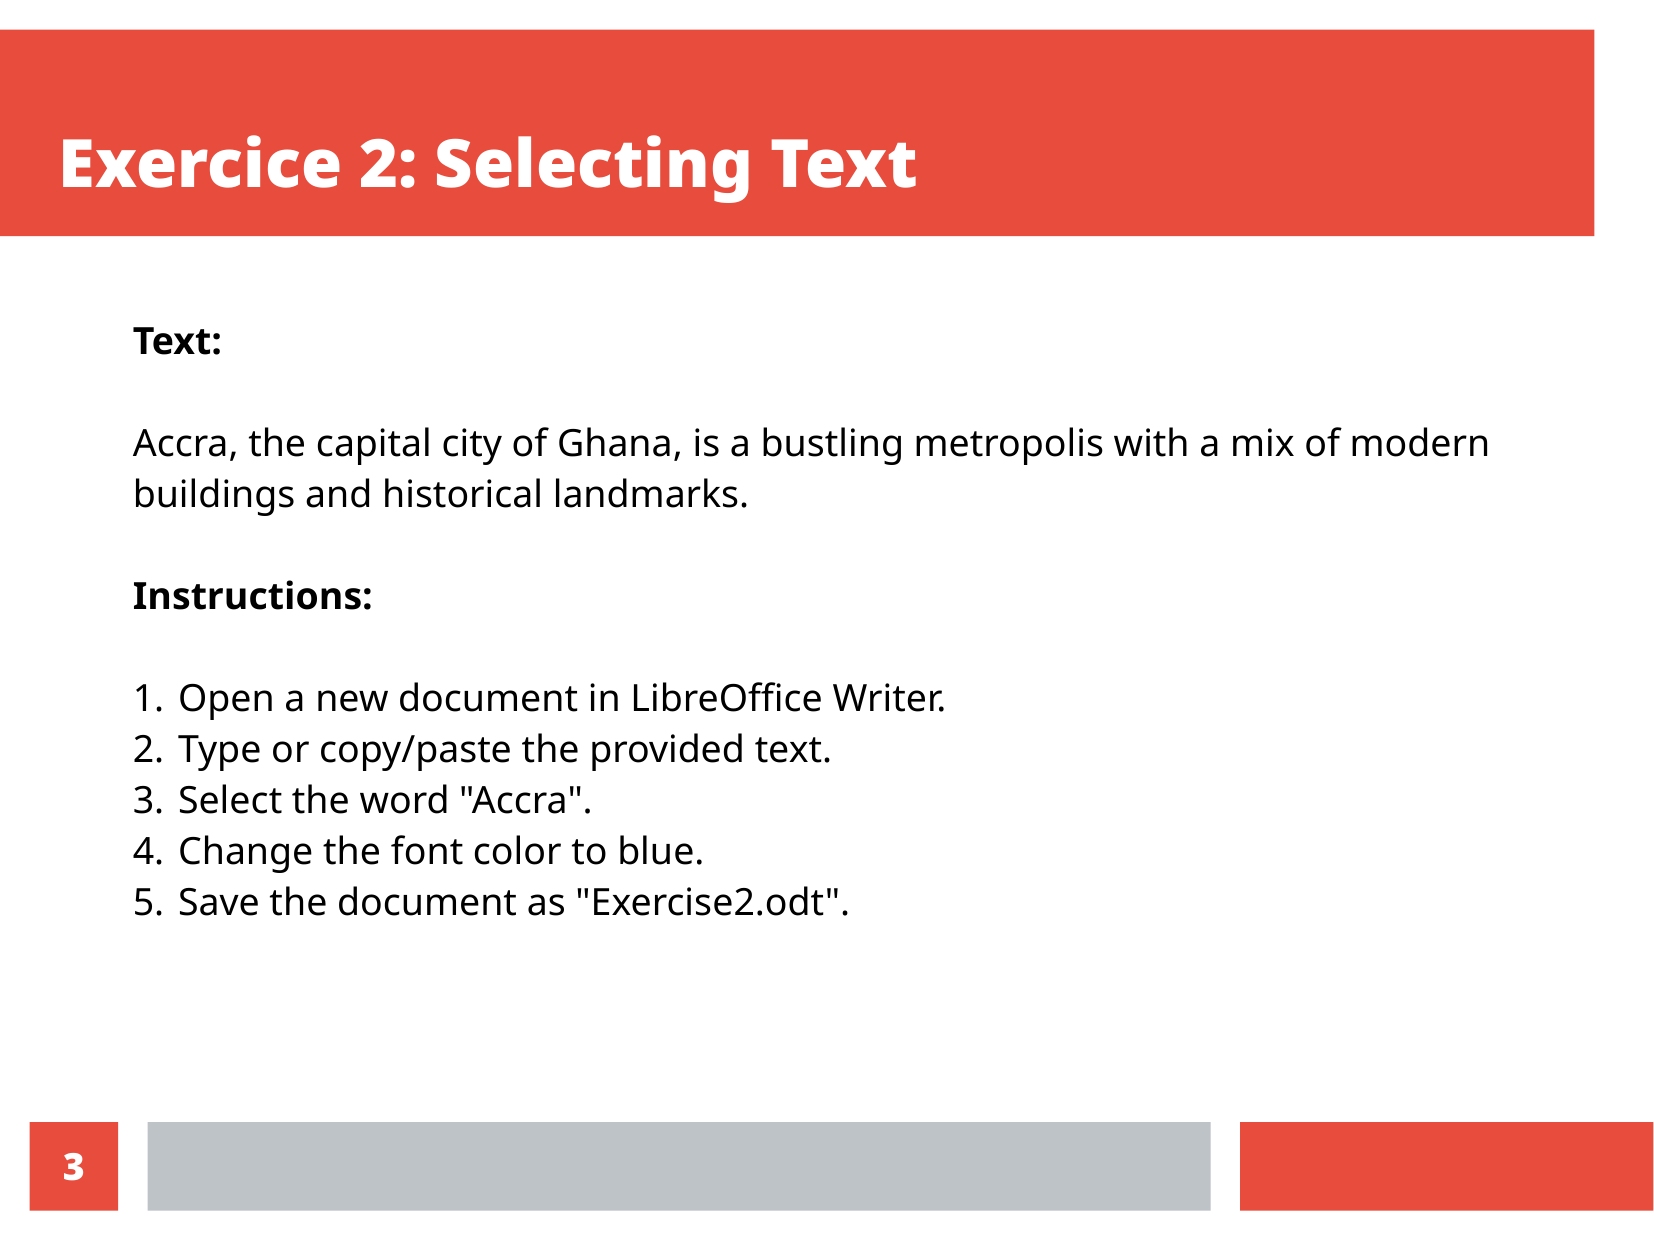

# Exercice 2: Selecting Text
Text:
Accra, the capital city of Ghana, is a bustling metropolis with a mix of modern buildings and historical landmarks.
Instructions:
 Open a new document in LibreOffice Writer.
 Type or copy/paste the provided text.
 Select the word "Accra".
 Change the font color to blue.
 Save the document as "Exercise2.odt".
3